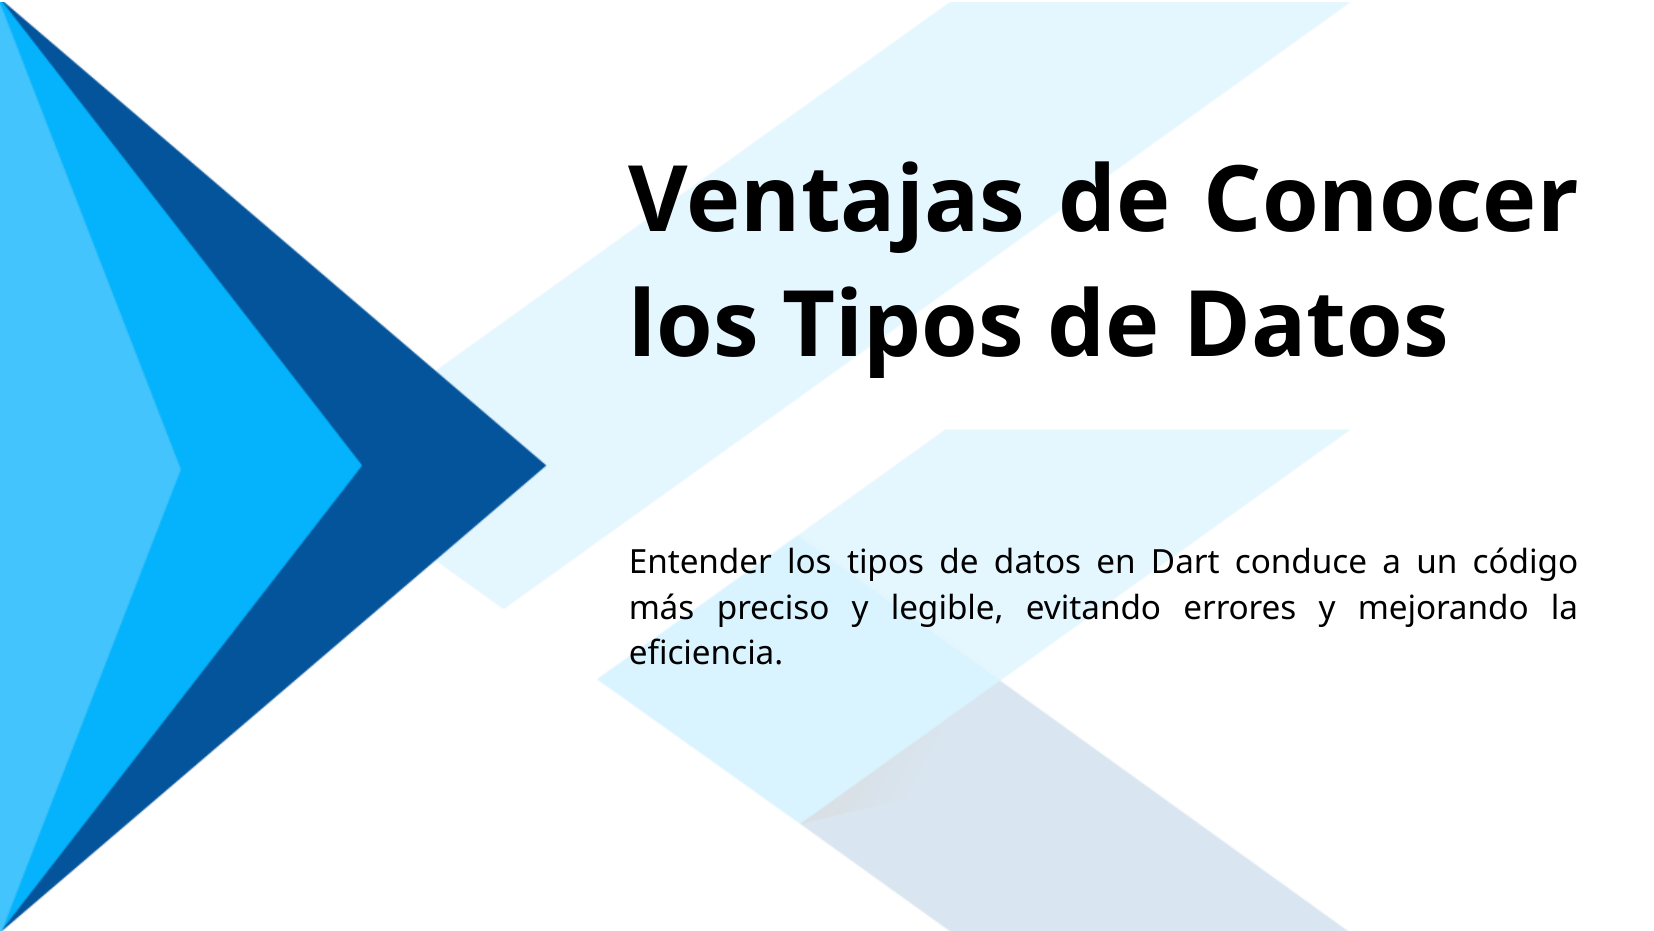

Ventajas de Conocer los Tipos de Datos
Entender los tipos de datos en Dart conduce a un código más preciso y legible, evitando errores y mejorando la eficiencia.